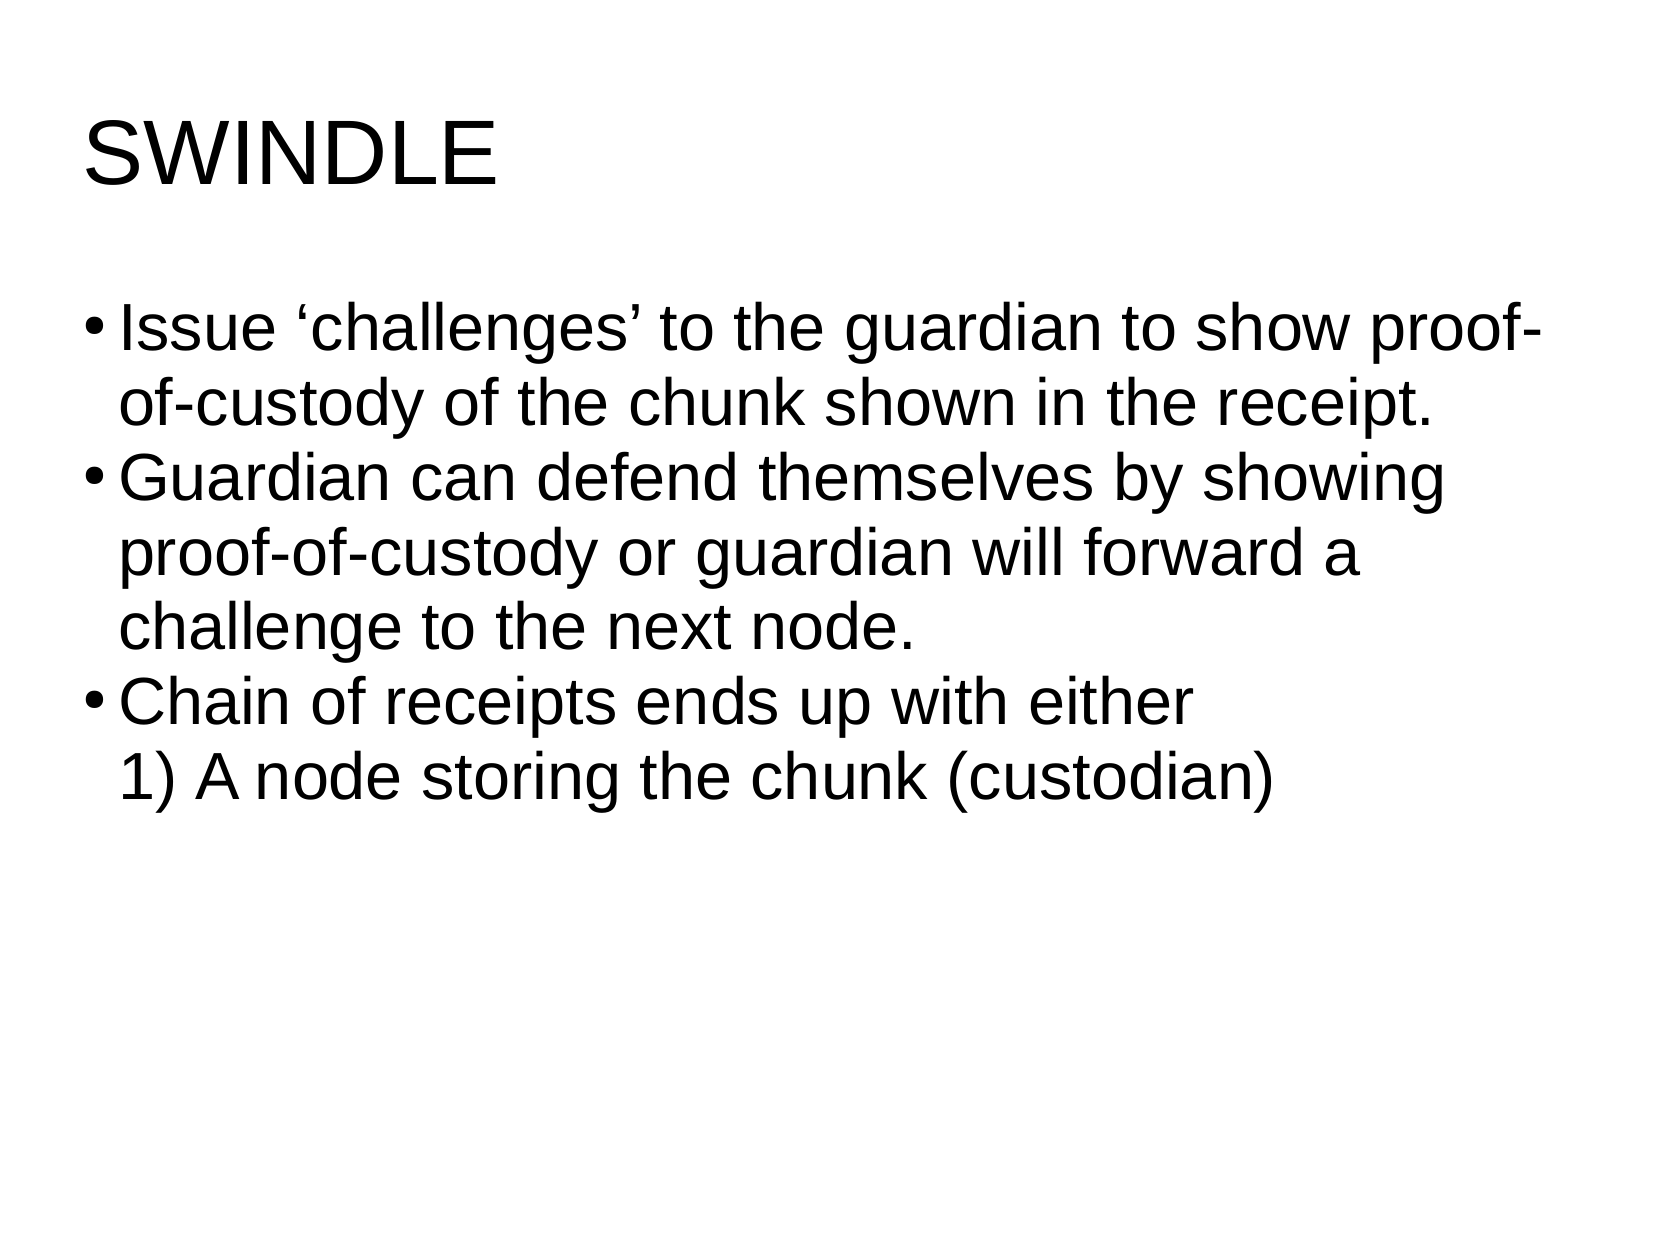

# SWINDLE
Issue ‘challenges’ to the guardian to show proof-of-custody of the chunk shown in the receipt.
Guardian can defend themselves by showing proof-of-custody or guardian will forward a challenge to the next node.
Chain of receipts ends up with either
 A node storing the chunk (custodian)